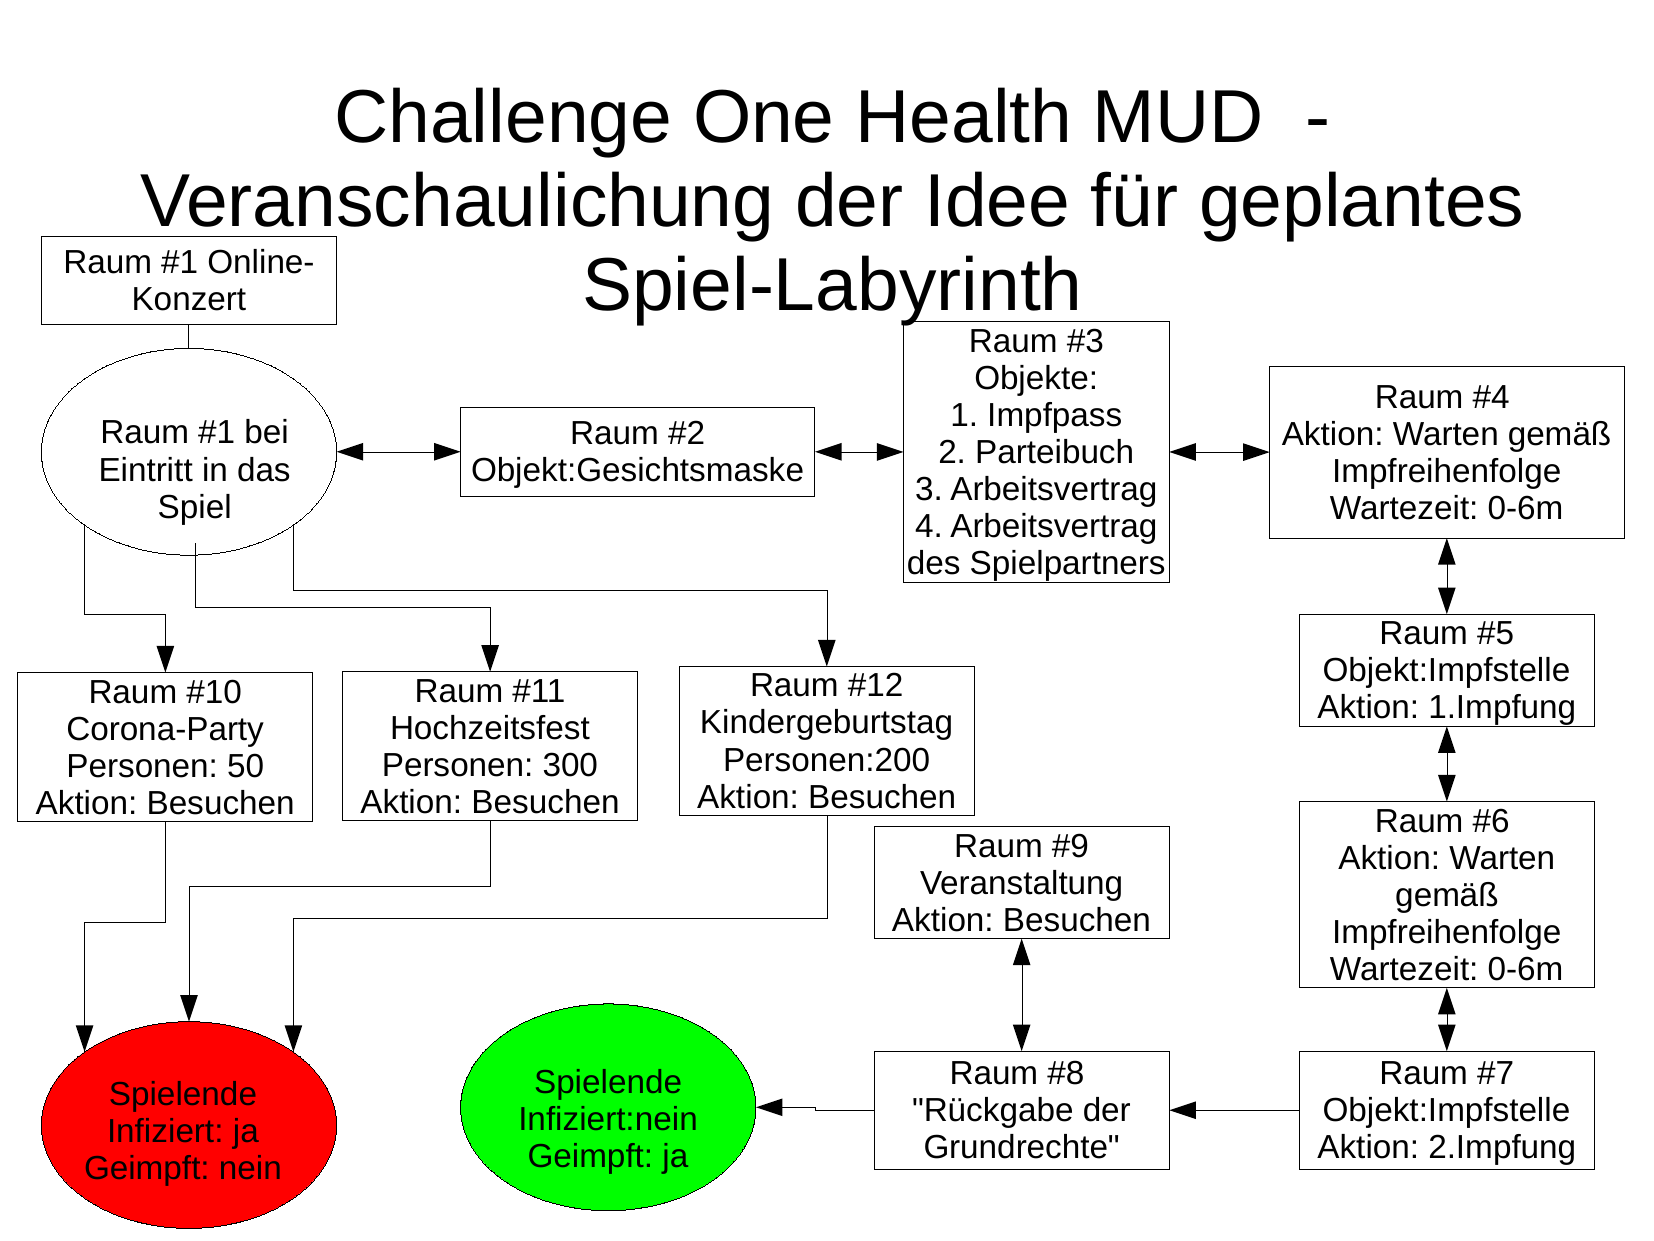

# Challenge One Health MUD - Veranschaulichung der Idee für geplantes Spiel-Labyrinth
Raum #1 Online-Konzert
Raum #3 Objekte:
1. Impfpass
2. Parteibuch
3. Arbeitsvertrag
4. Arbeitsvertrag des Spielpartners
Raum #4
Aktion: Warten gemäß Impfreihenfolge
Wartezeit: 0-6m
Raum #1 bei Eintritt in das Spiel
Raum #2 Objekt:Gesichtsmaske
Raum #5 Objekt:Impfstelle
Aktion: 1.Impfung
Raum #12 Kindergeburtstag Personen:200
Aktion: Besuchen
Raum #11 Hochzeitsfest
Personen: 300
Aktion: Besuchen
Raum #10
Corona-Party
Personen: 50
Aktion: Besuchen
Raum #6
Aktion: Warten gemäß Impfreihenfolge
Wartezeit: 0-6m
Raum #9
Veranstaltung
Aktion: Besuchen
Spielende
Infiziert:nein
Geimpft: ja
Raum #8
"Rückgabe der Grundrechte"
Raum #7 Objekt:Impfstelle
Aktion: 2.Impfung
Spielende
Infiziert: ja
Geimpft: nein